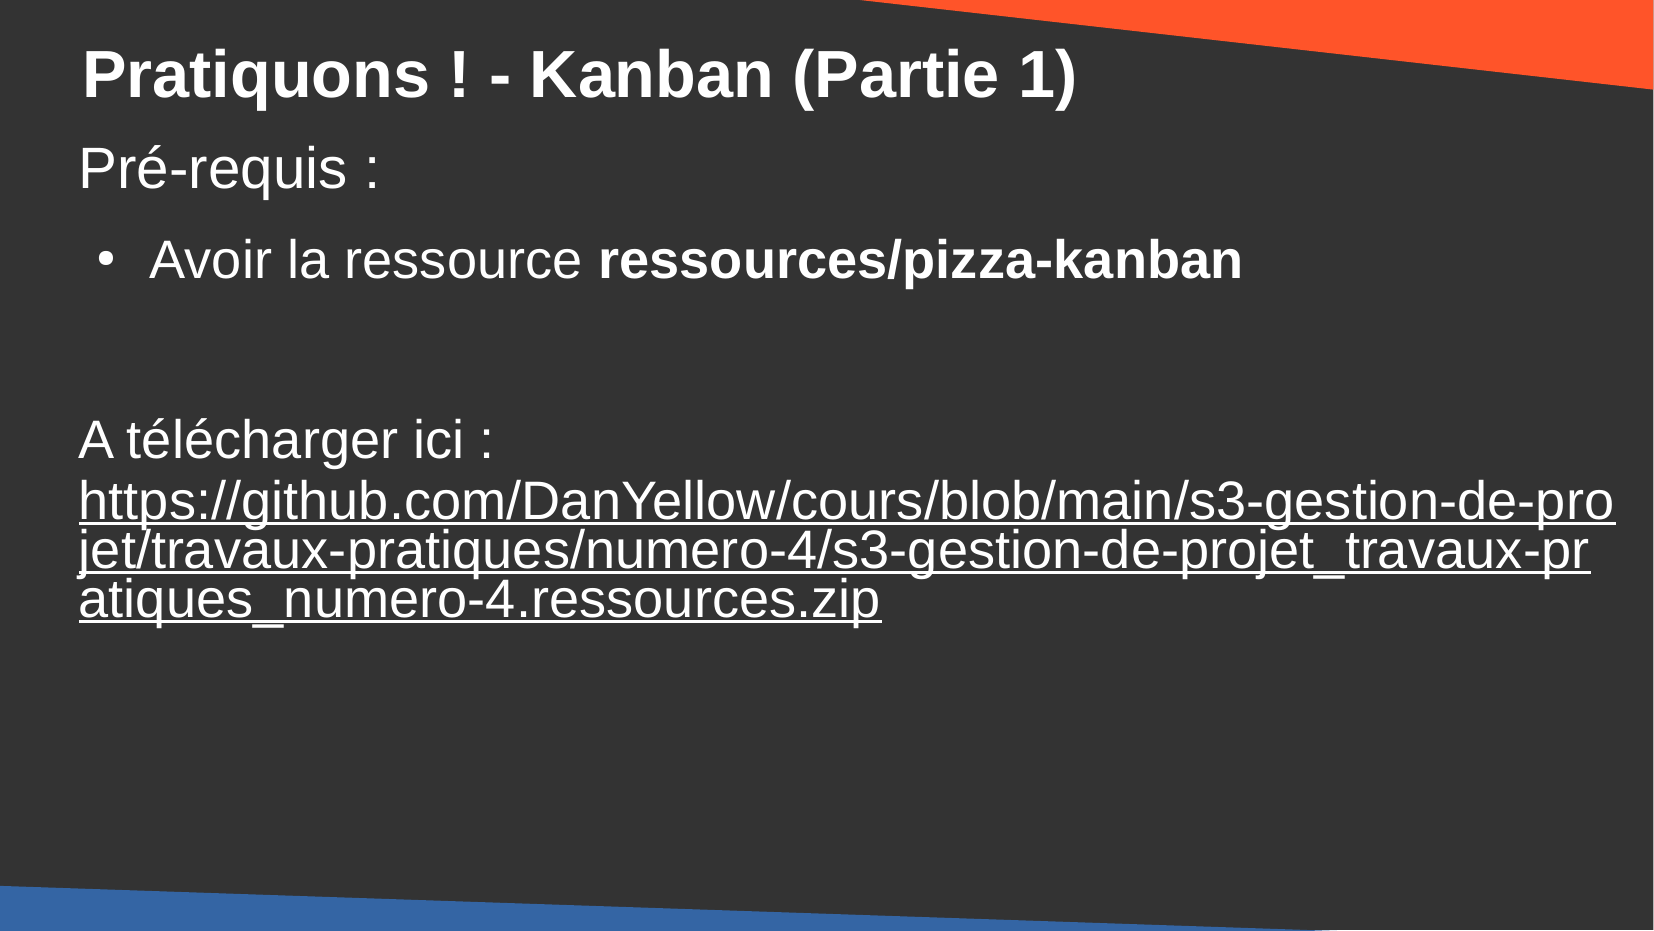

# Pratiquons ! - Kanban (Partie 1)
Pré-requis :
Avoir la ressource ressources/pizza-kanban
A télécharger ici : https://github.com/DanYellow/cours/blob/main/s3-gestion-de-projet/travaux-pratiques/numero-4/s3-gestion-de-projet_travaux-pratiques_numero-4.ressources.zip